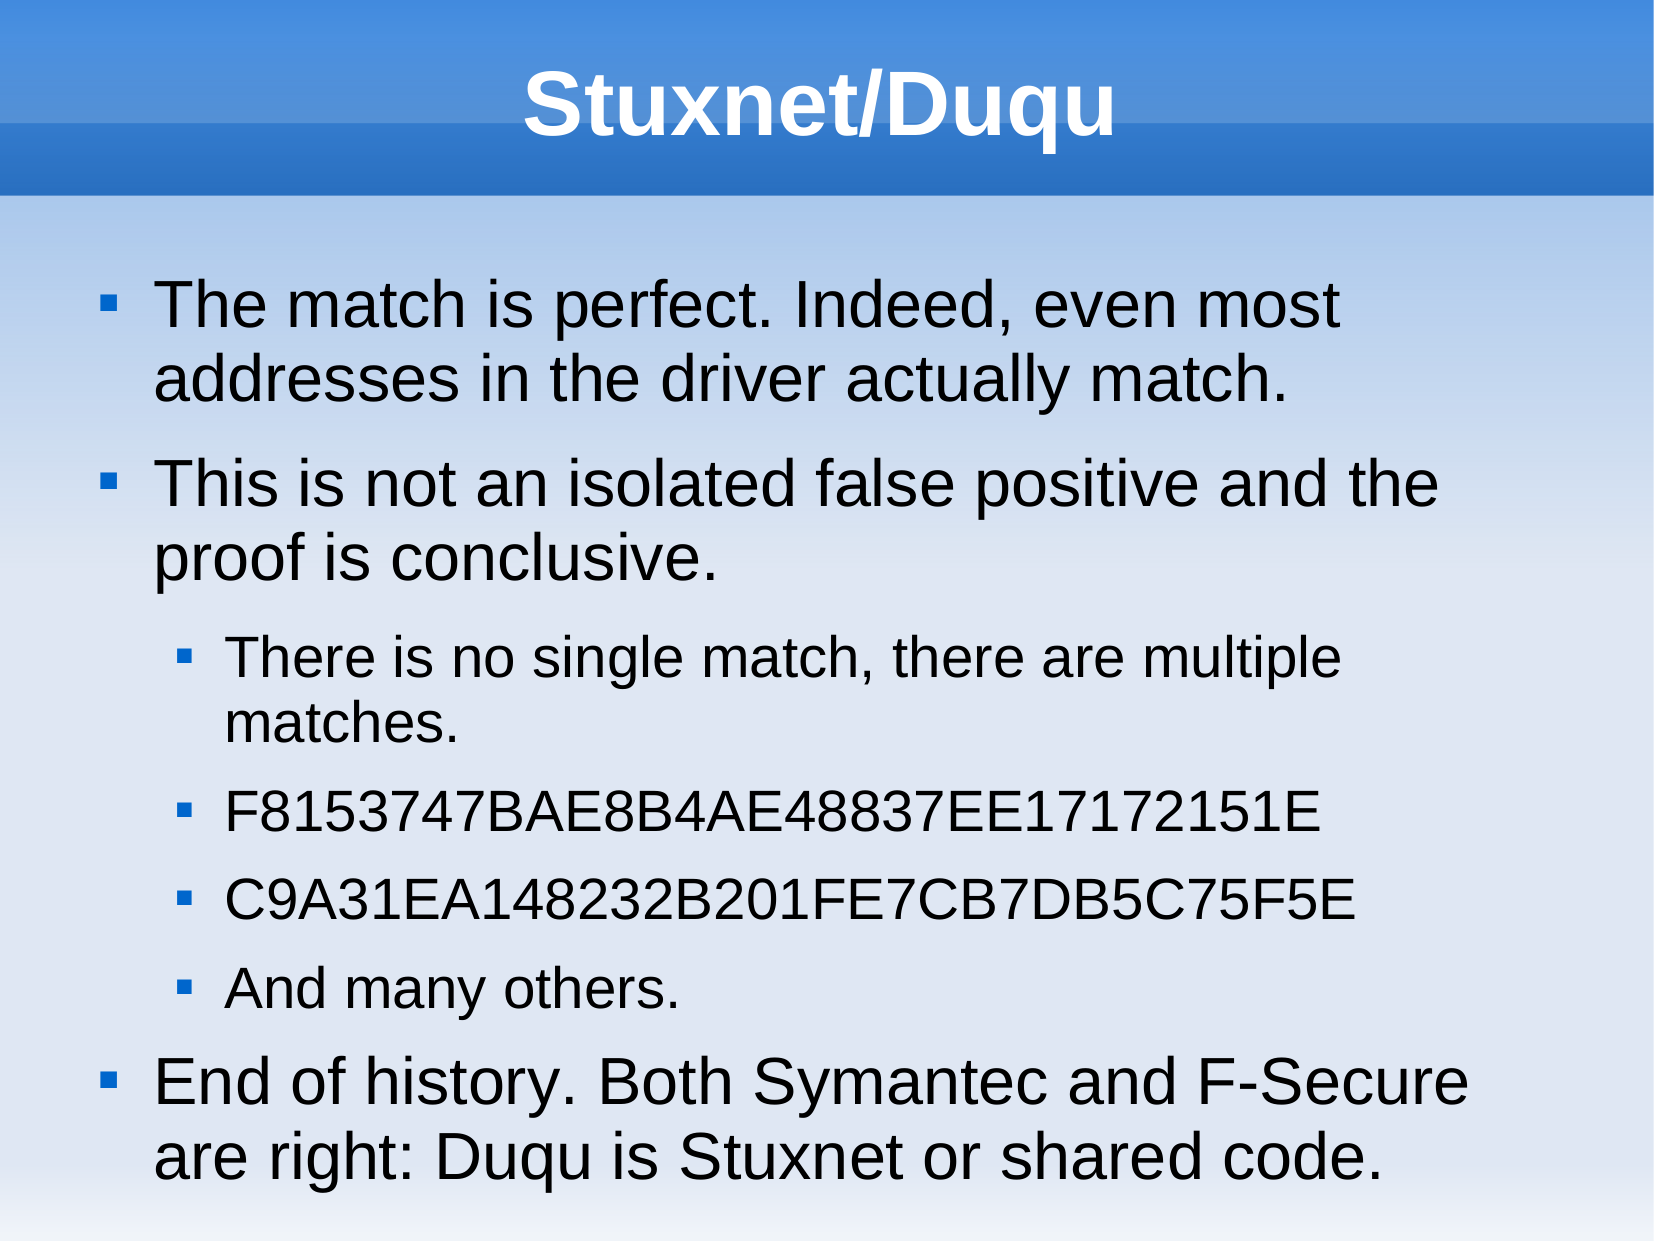

# Stuxnet/Duqu
The match is perfect. Indeed, even most addresses in the driver actually match.
This is not an isolated false positive and the proof is conclusive.
There is no single match, there are multiple matches.
F8153747BAE8B4AE48837EE17172151E
C9A31EA148232B201FE7CB7DB5C75F5E
And many others.
End of history. Both Symantec and F-Secure are right: Duqu is Stuxnet or shared code.